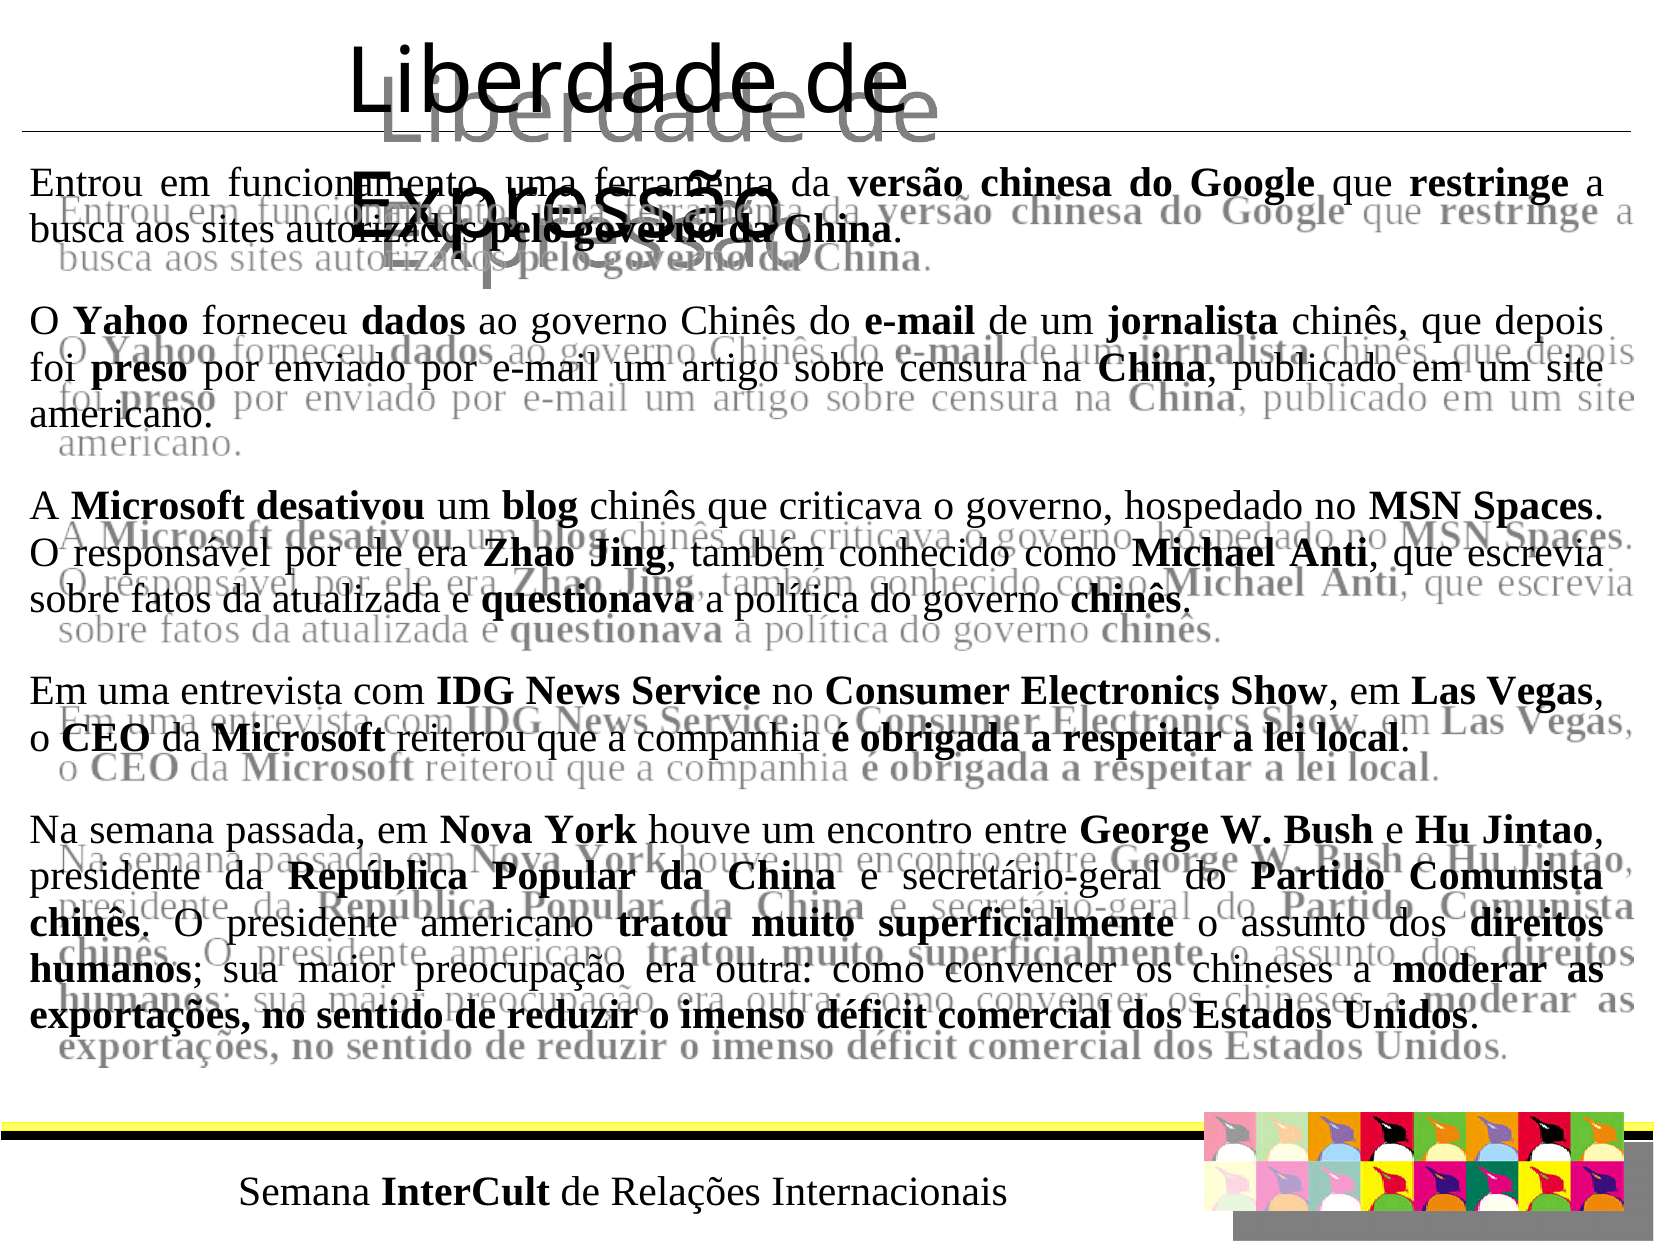

Liberdade de Expressão
Entrou em funcionamento, uma ferramenta da versão chinesa do Google que restringe a busca aos sites autorizados pelo governo da China.
O Yahoo forneceu dados ao governo Chinês do e-mail de um jornalista chinês, que depois foi preso por enviado por e-mail um artigo sobre censura na China, publicado em um site americano.
A Microsoft desativou um blog chinês que criticava o governo, hospedado no MSN Spaces. O responsável por ele era Zhao Jing, também conhecido como Michael Anti, que escrevia sobre fatos da atualizada e questionava a política do governo chinês.
Em uma entrevista com IDG News Service no Consumer Electronics Show, em Las Vegas, o CEO da Microsoft reiterou que a companhia é obrigada a respeitar a lei local.
Na semana passada, em Nova York houve um encontro entre George W. Bush e Hu Jintao, presidente da República Popular da China e secretário-geral do Partido Comunista chinês. O presidente americano tratou muito superficialmente o assunto dos direitos humanos; sua maior preocupação era outra: como convencer os chineses a moderar as exportações, no sentido de reduzir o imenso déficit comercial dos Estados Unidos.
Semana InterCult de Relações Internacionais